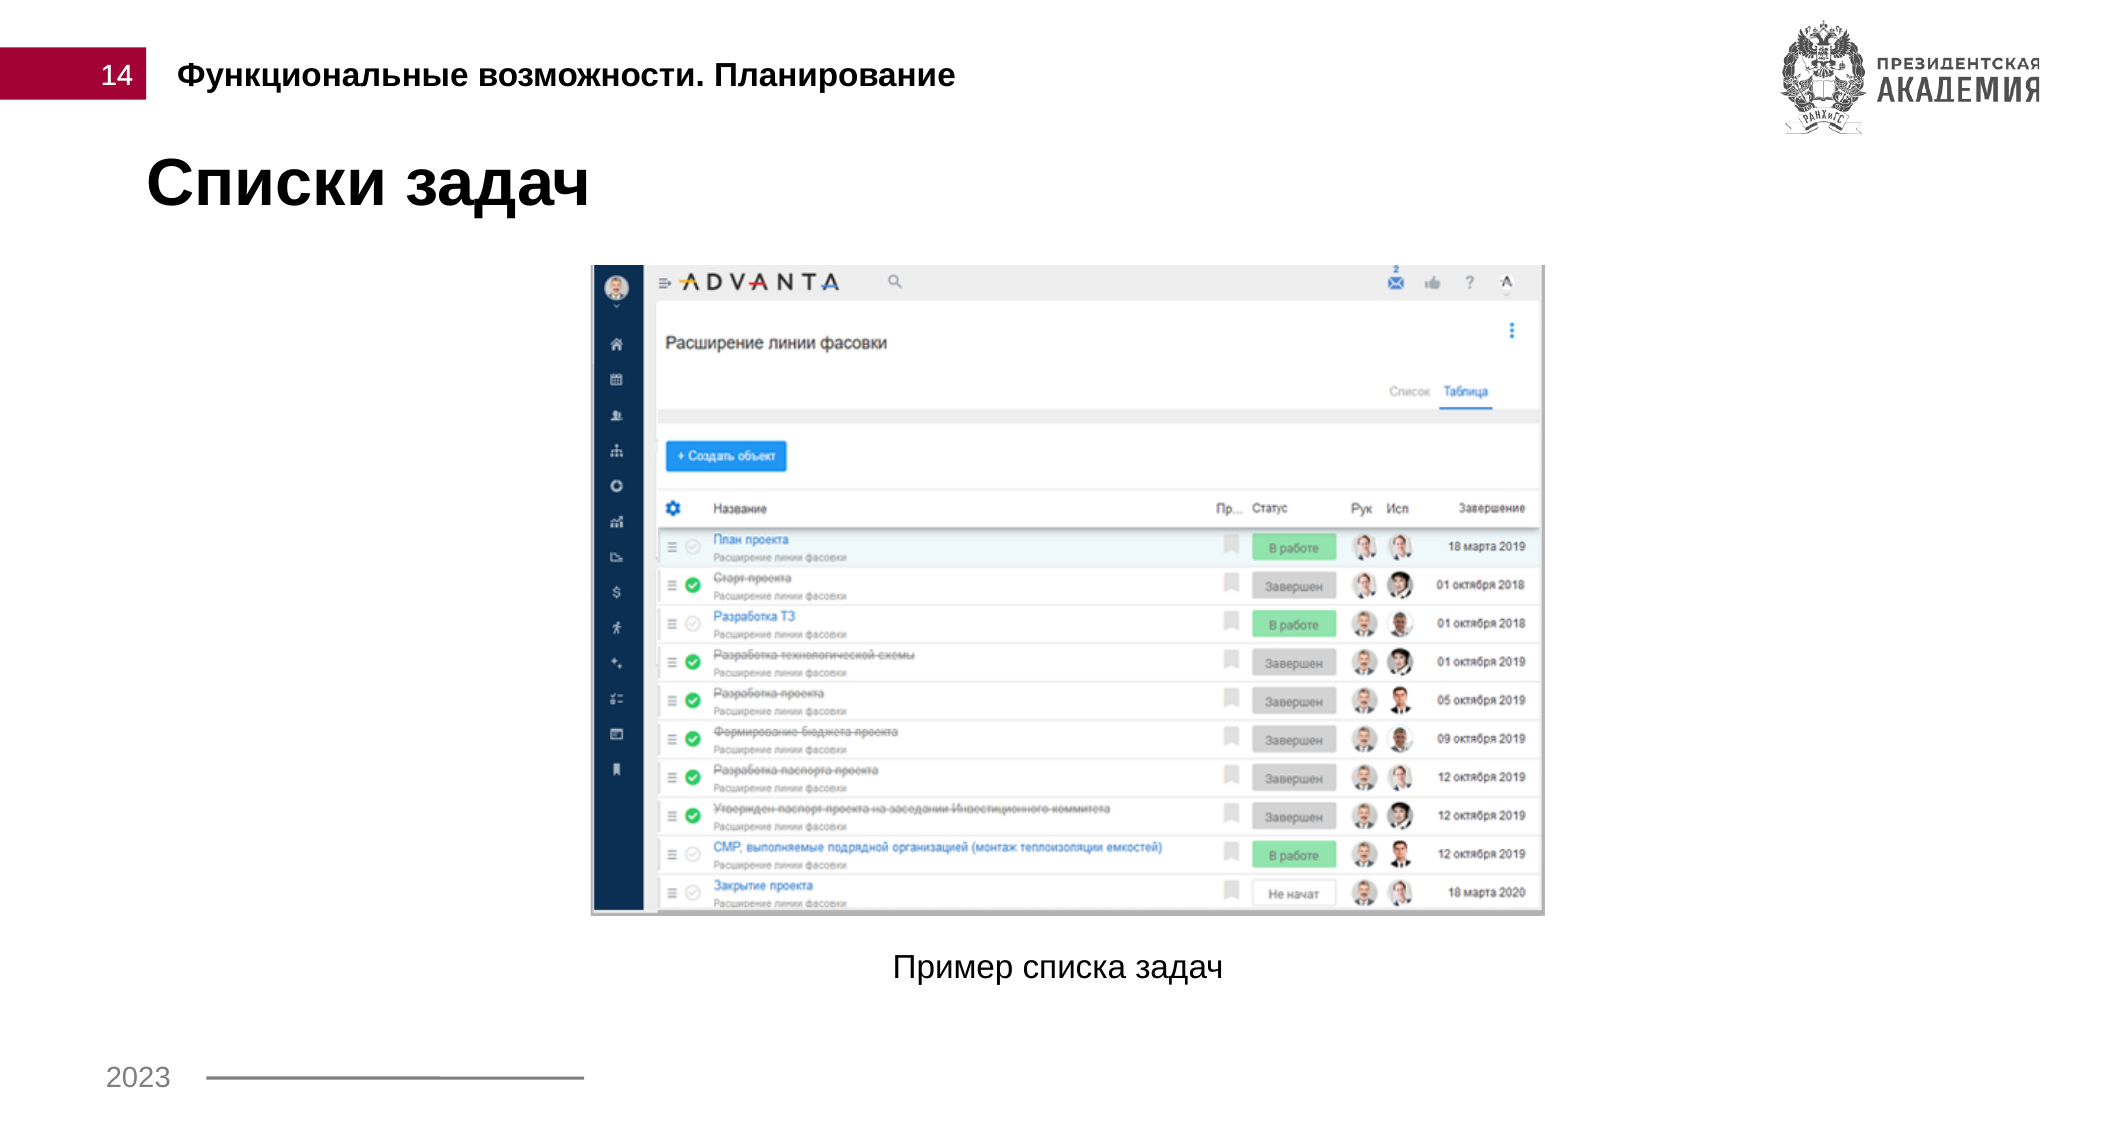

Функциональные возможности. Планирование
# Списки задач
Пример списка задач